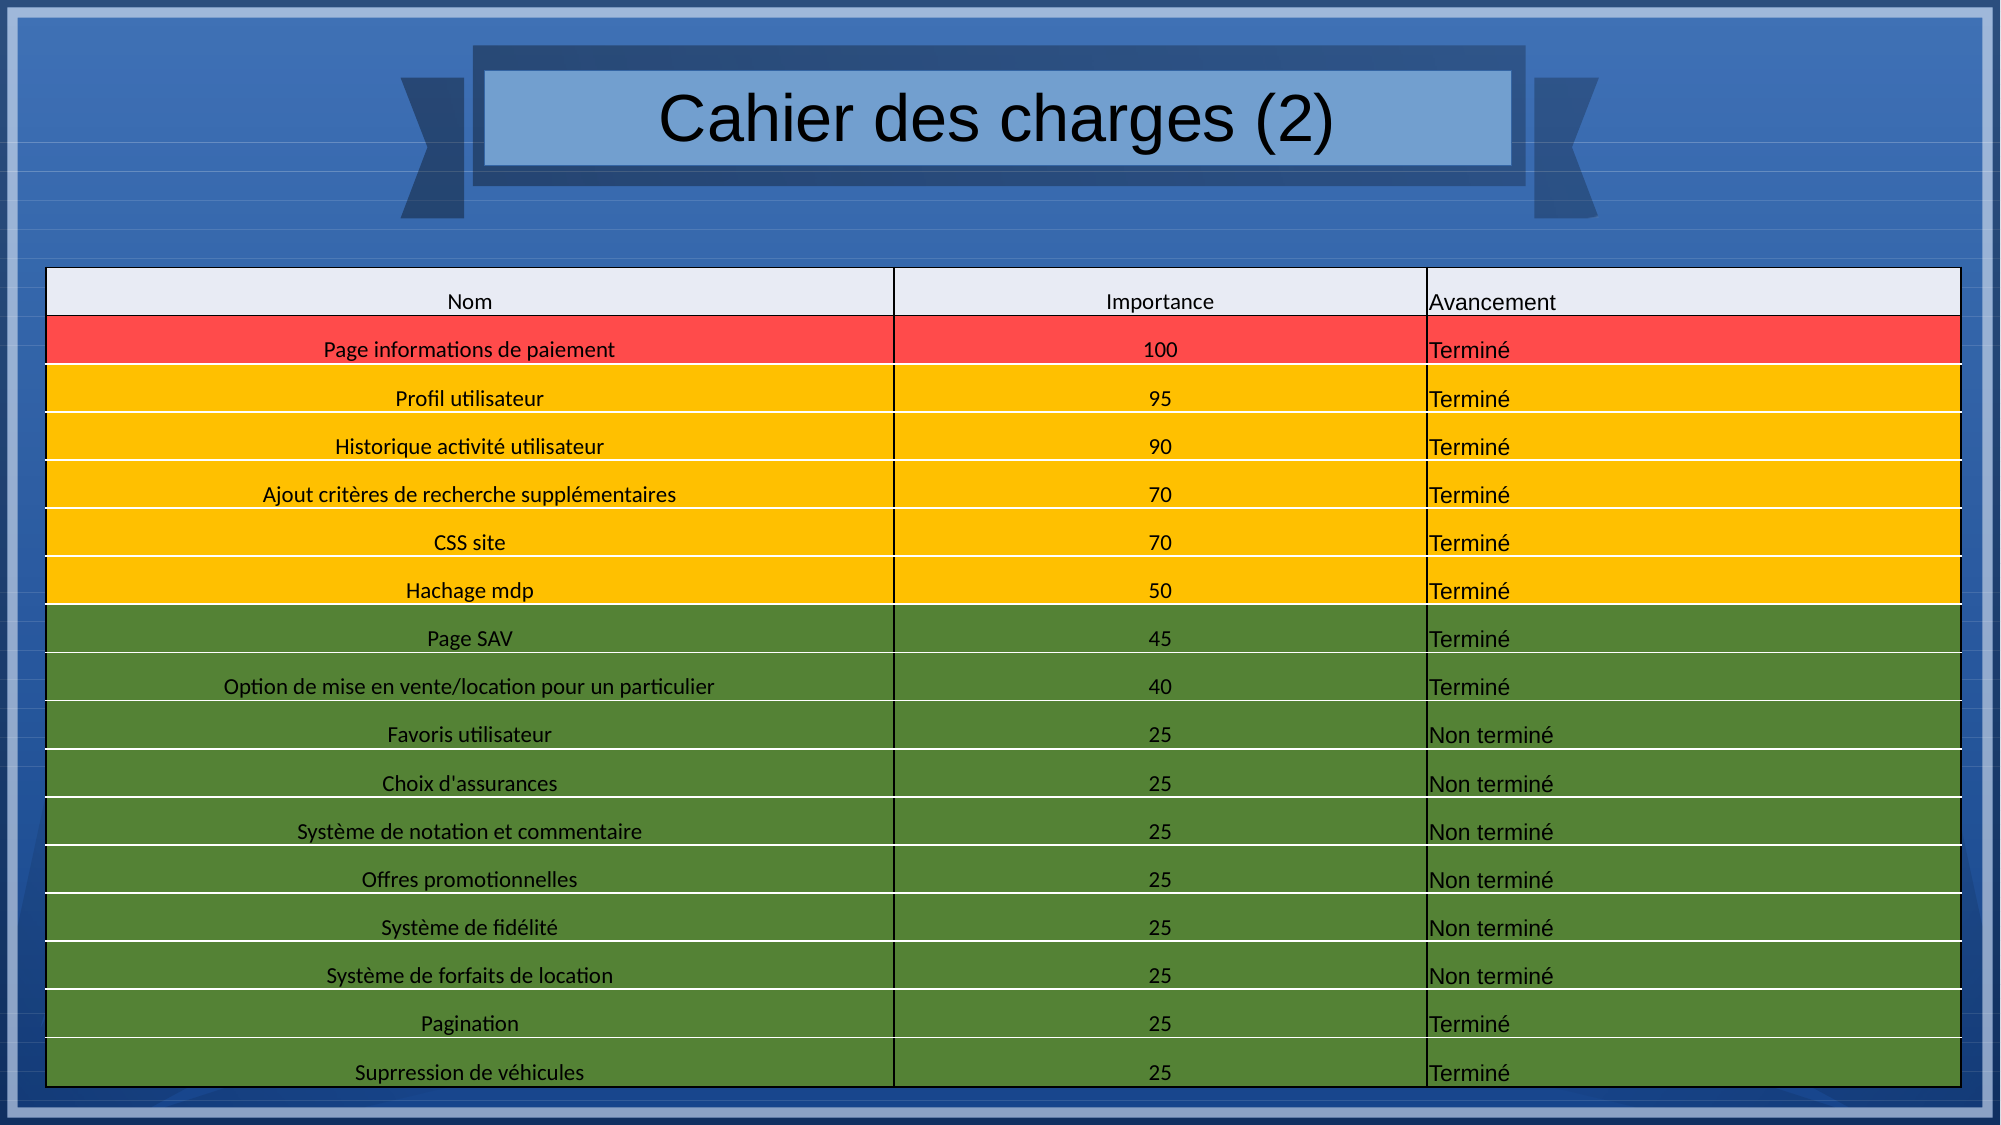

Cahier des charges (2)
| Nom | Importance | Avancement |
| --- | --- | --- |
| Page informations de paiement | 100 | Terminé |
| Profil utilisateur | 95 | Terminé |
| Historique activité utilisateur | 90 | Terminé |
| Ajout critères de recherche supplémentaires | 70 | Terminé |
| CSS site | 70 | Terminé |
| Hachage mdp | 50 | Terminé |
| Page SAV | 45 | Terminé |
| Option de mise en vente/location pour un particulier | 40 | Terminé |
| Favoris utilisateur | 25 | Non terminé |
| Choix d'assurances | 25 | Non terminé |
| Système de notation et commentaire | 25 | Non terminé |
| Offres promotionnelles | 25 | Non terminé |
| Système de fidélité | 25 | Non terminé |
| Système de forfaits de location | 25 | Non terminé |
| Pagination | 25 | Terminé |
| Suprression de véhicules | 25 | Terminé |